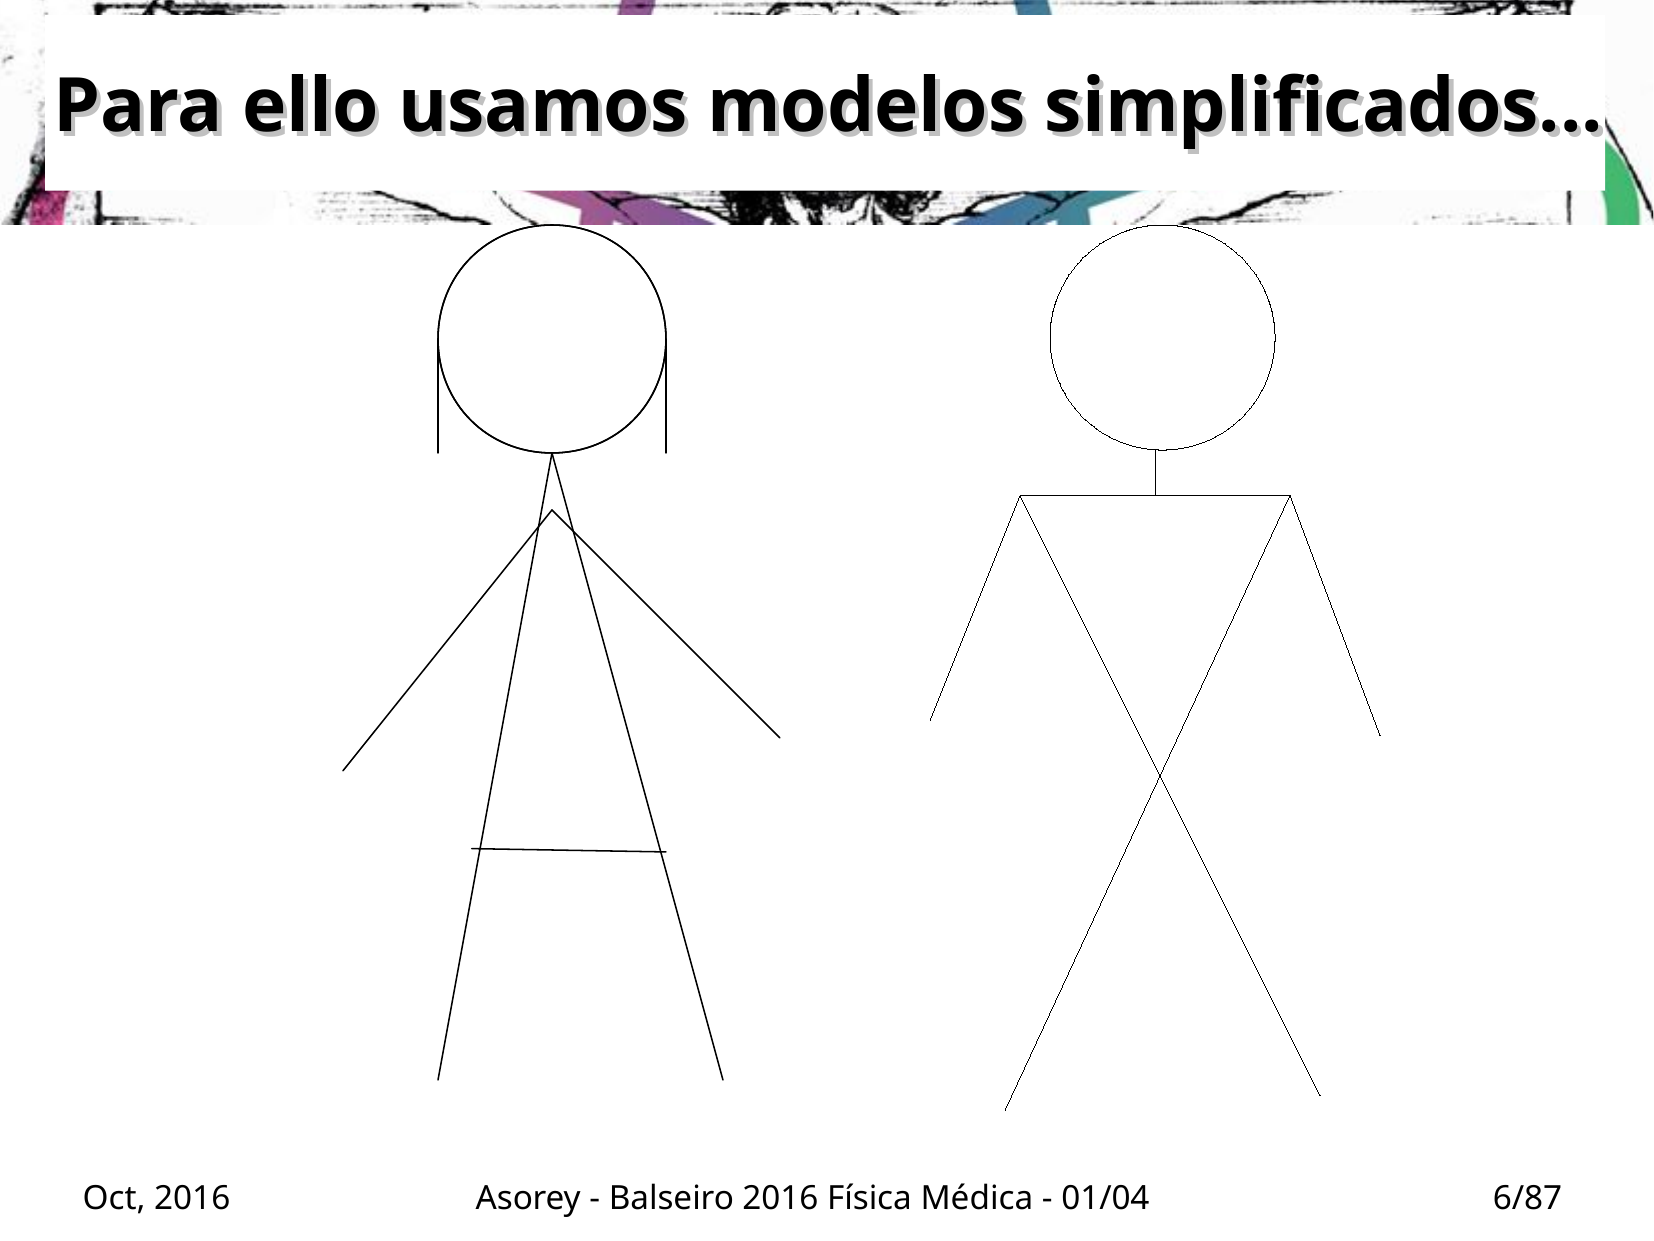

# Para ello usamos modelos simplificados...
… con esto: orden cero
Oct, 2016
Asorey - Balseiro 2016 Física Médica - 01/04
6